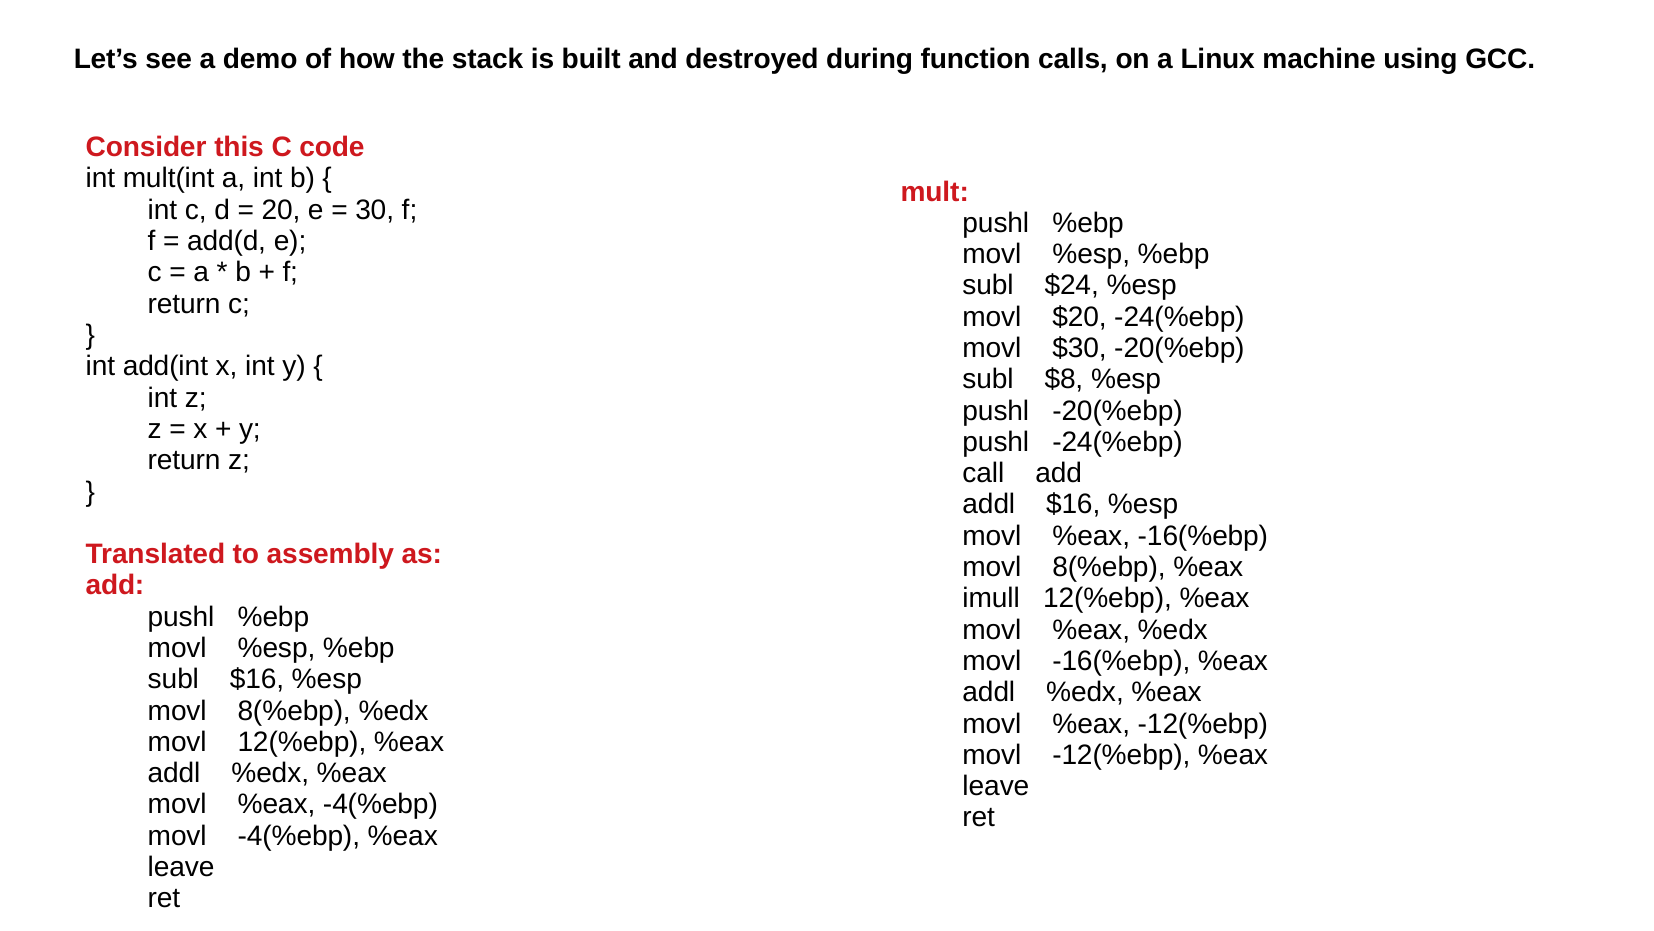

Let’s see a demo of how the stack is built and destroyed during function calls, on a Linux machine using GCC.
Consider this C code
int mult(int a, int b) {
 int c, d = 20, e = 30, f;
 f = add(d, e);
 c = a * b + f;
 return c;
}
int add(int x, int y) {
 int z;
 z = x + y;
 return z;
}
Translated to assembly as:
add:
 pushl %ebp
 movl %esp, %ebp
 subl $16, %esp
 movl 8(%ebp), %edx
 movl 12(%ebp), %eax
 addl %edx, %eax
 movl %eax, -4(%ebp)
 movl -4(%ebp), %eax
 leave
 ret
mult:
 pushl %ebp
 movl %esp, %ebp
 subl $24, %esp
 movl $20, -24(%ebp)
 movl $30, -20(%ebp)
 subl $8, %esp
 pushl -20(%ebp)
 pushl -24(%ebp)
 call add
 addl $16, %esp
 movl %eax, -16(%ebp)
 movl 8(%ebp), %eax
 imull 12(%ebp), %eax
 movl %eax, %edx
 movl -16(%ebp), %eax
 addl %edx, %eax
 movl %eax, -12(%ebp)
 movl -12(%ebp), %eax
 leave
 ret